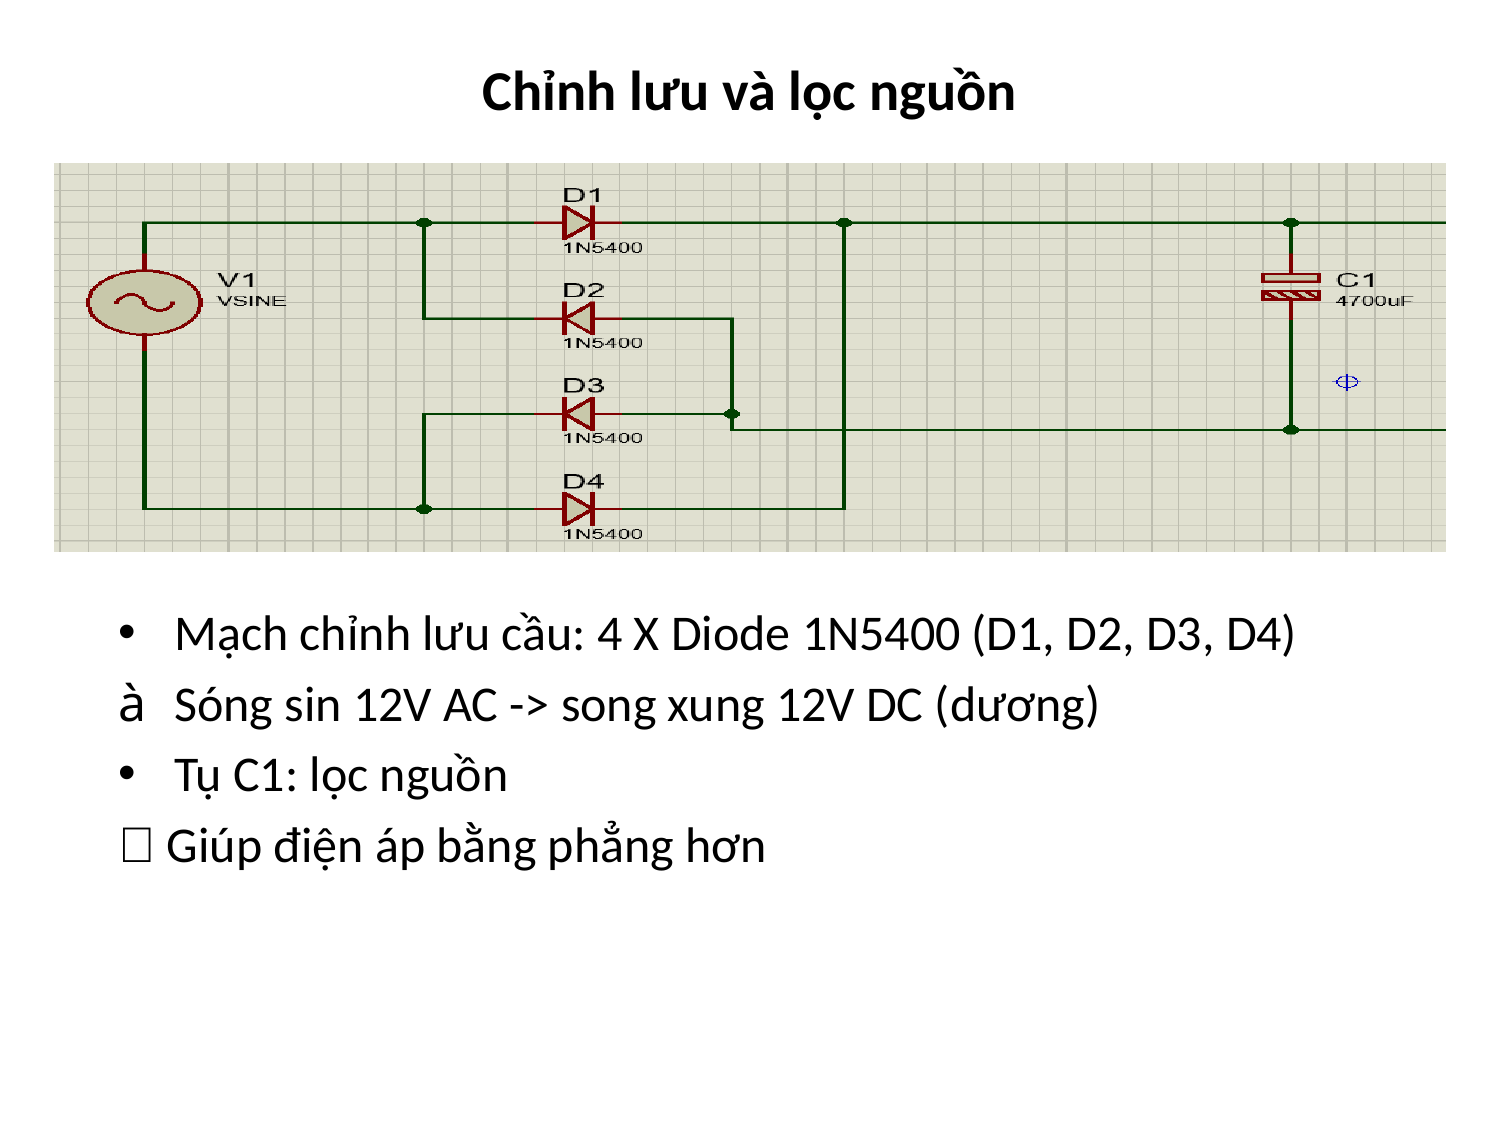

# Chỉnh lưu và lọc nguồn
Mạch chỉnh lưu cầu: 4 X Diode 1N5400 (D1, D2, D3, D4)
Sóng sin 12V AC -> song xung 12V DC (dương)
Tụ C1: lọc nguồn
 Giúp điện áp bằng phẳng hơn